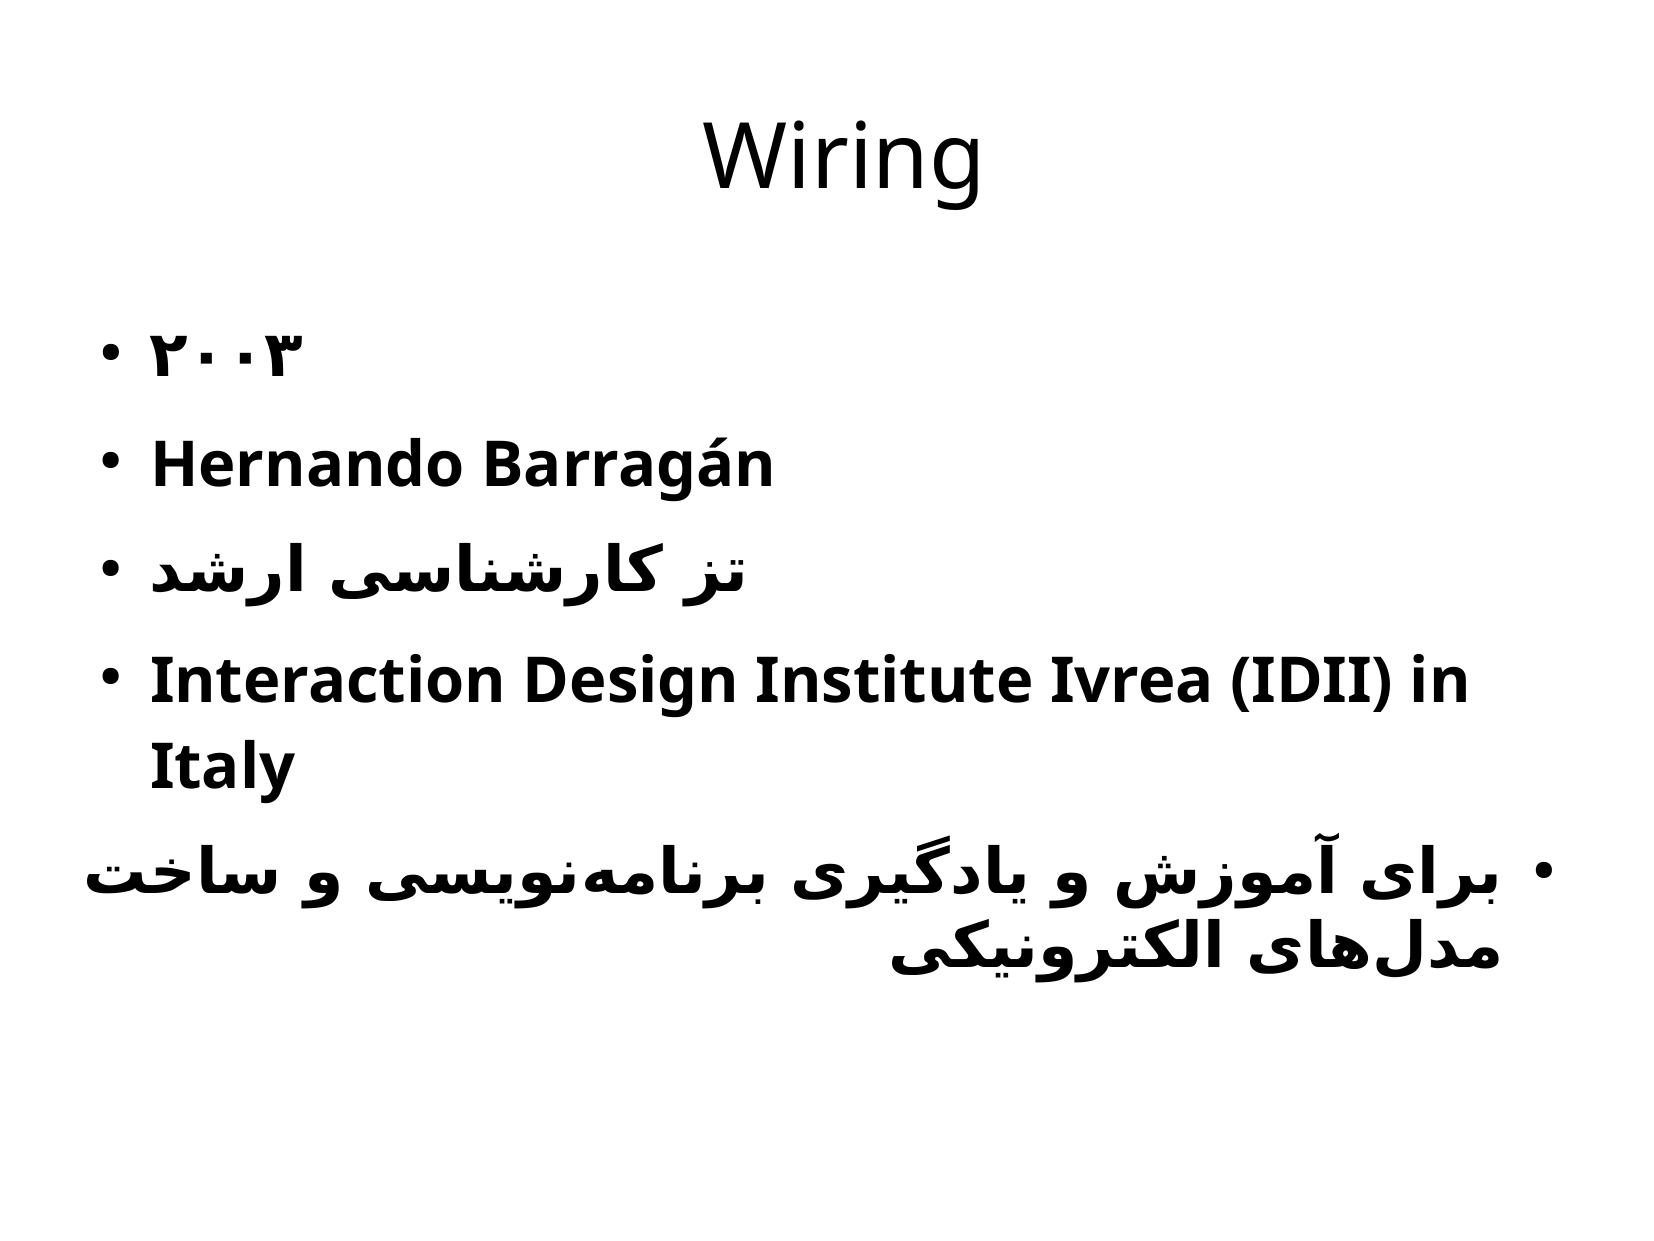

# Wiring
۲۰۰۳
Hernando Barragán
تز کارشناسی ارشد
Interaction Design Institute Ivrea (IDII) in Italy
برای آموزش و یادگیری برنامه‌نویسی و ساخت
مدل‌های الکترونیکی